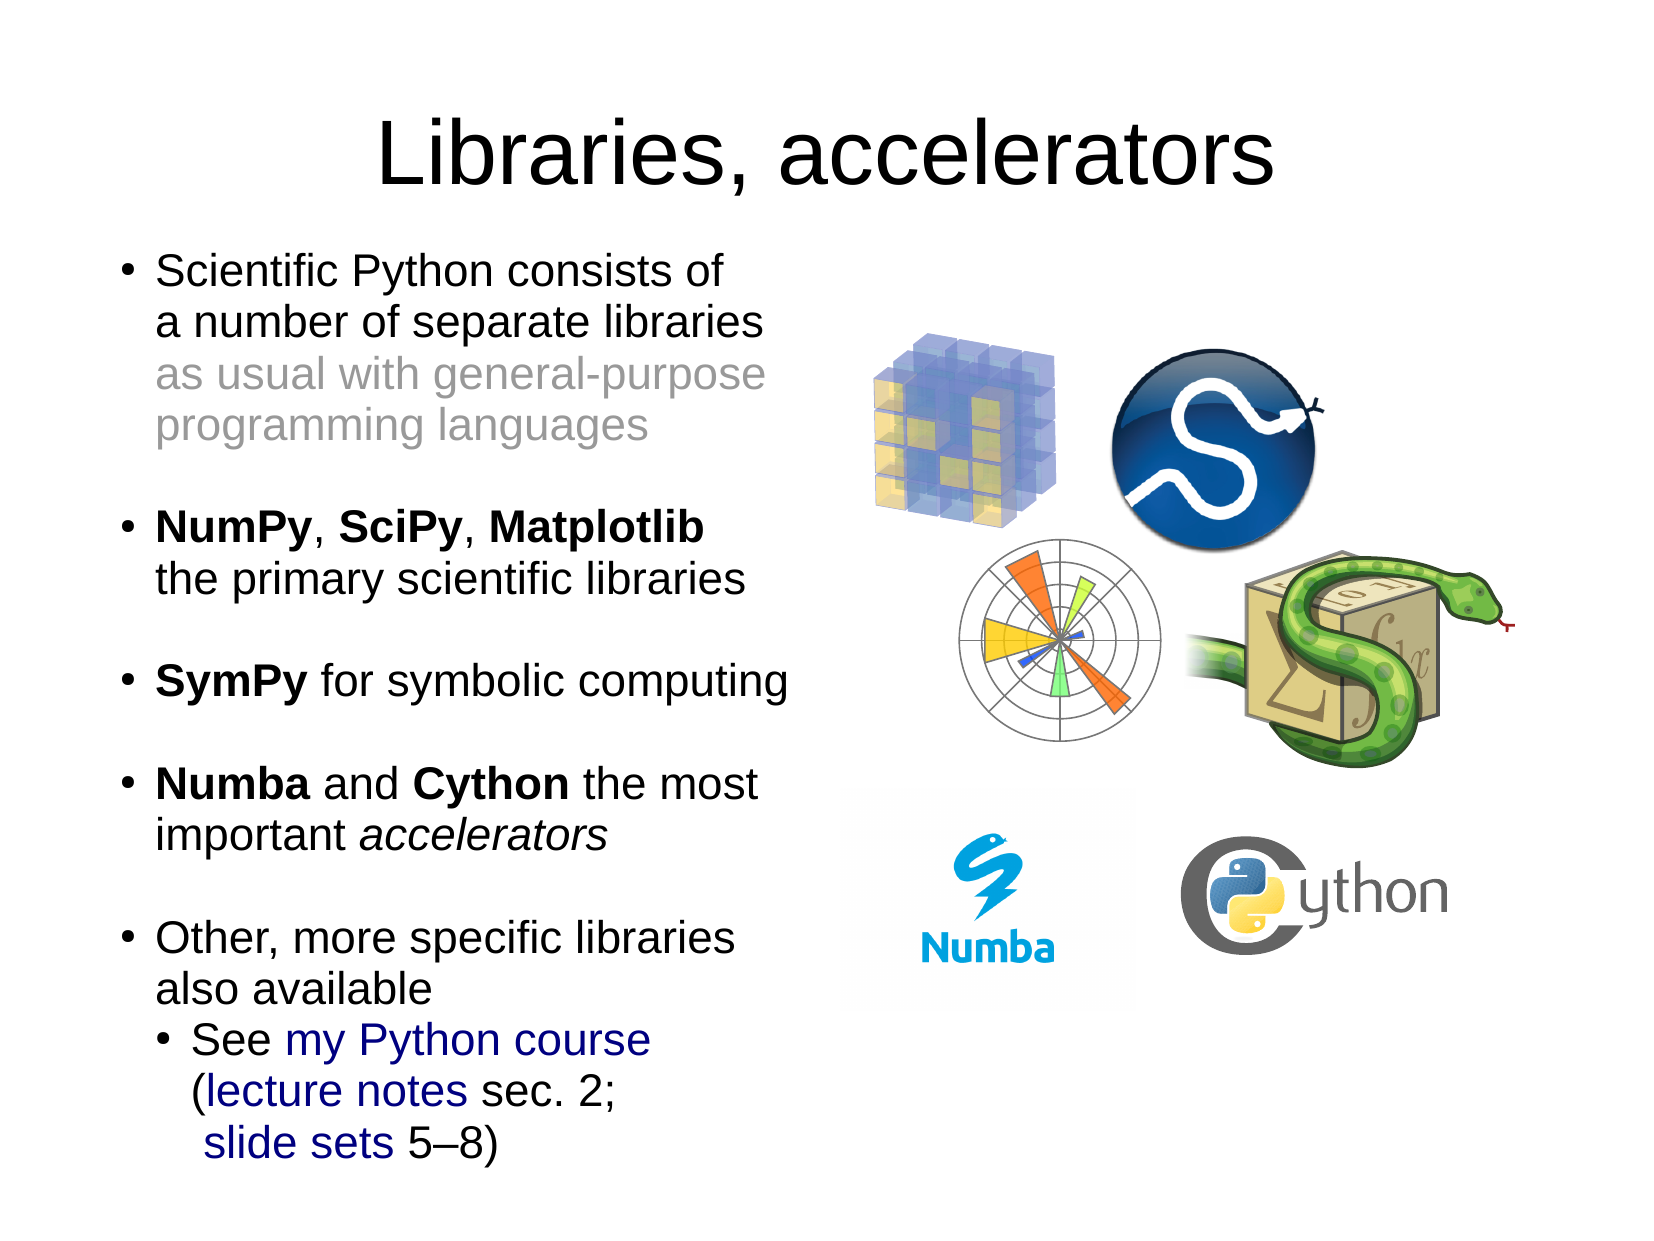

# Libraries, accelerators
Scientific Python consists of
a number of separate libraries
as usual with general-purpose programming languages
NumPy, SciPy, Matplotlib
the primary scientific libraries
SymPy for symbolic computing
Numba and Cython the most important accelerators
Other, more specific libraries also available
See my Python course
(lecture notes sec. 2;
 slide sets 5–8)